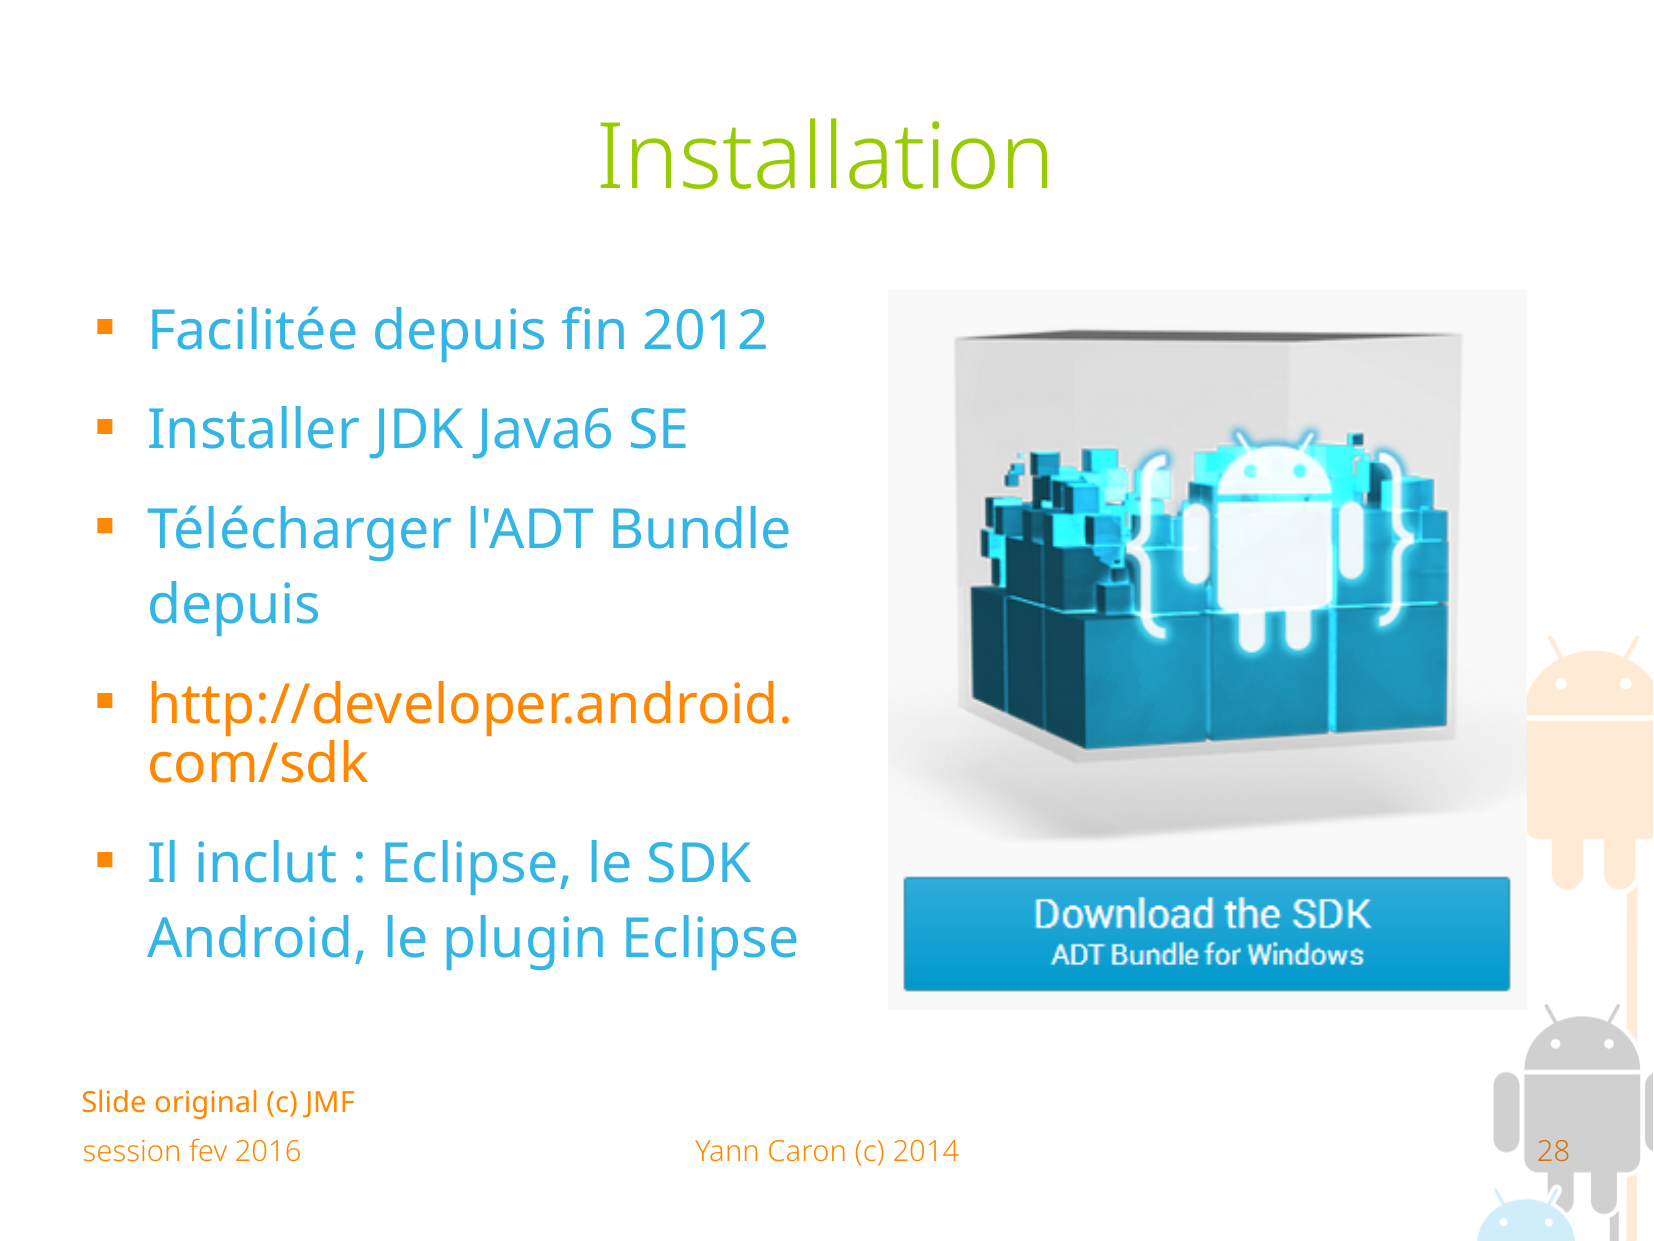

# Installation
Facilitée depuis fin 2012
Installer JDK Java6 SE
Télécharger l'ADT Bundle depuis
http://developer.android.com/sdk
Il inclut : Eclipse, le SDK Android, le plugin Eclipse
Slide original (c) JMF
session fev 2016
Yann Caron (c) 2014
28